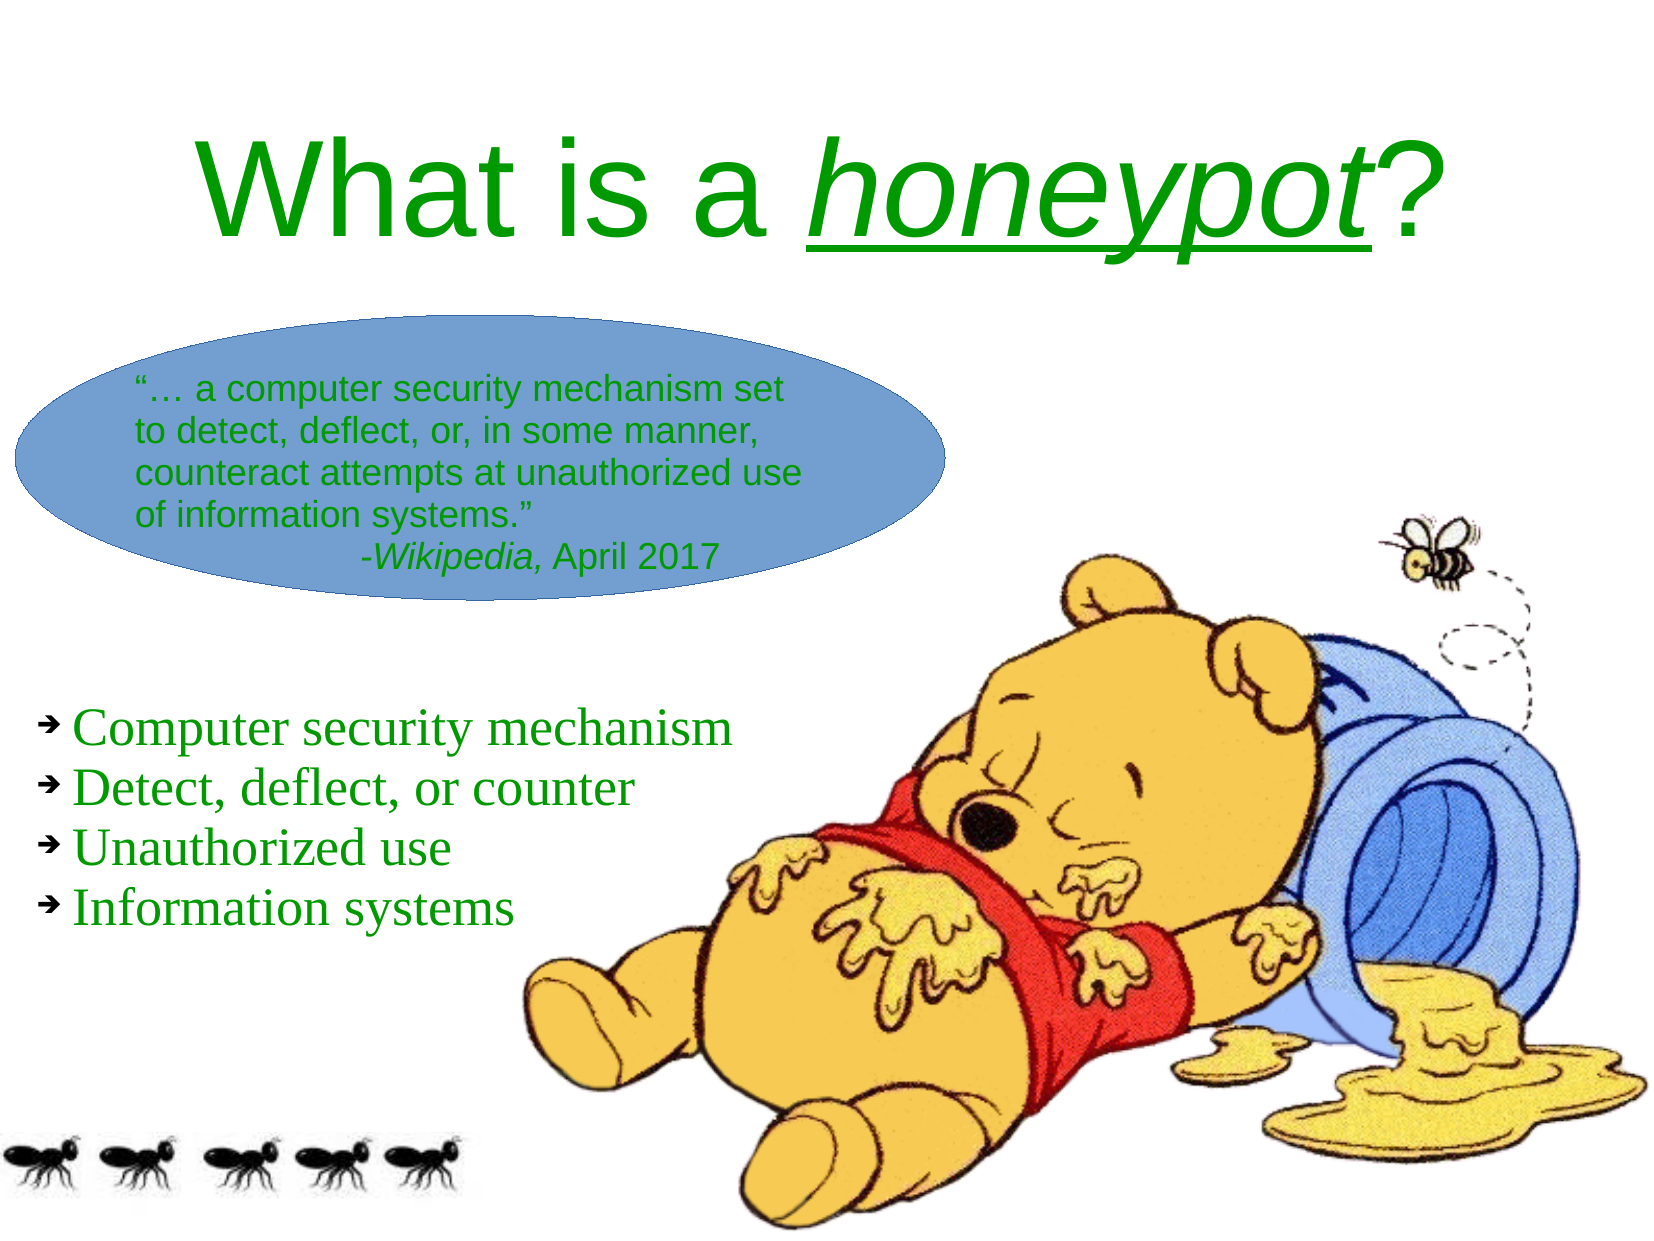

What is a honeypot?
“… a computer security mechanism set to detect, deflect, or, in some manner, counteract attempts at unauthorized use of information systems.”
			-Wikipedia, April 2017
Computer security mechanism
Detect, deflect, or counter
Unauthorized use
Information systems